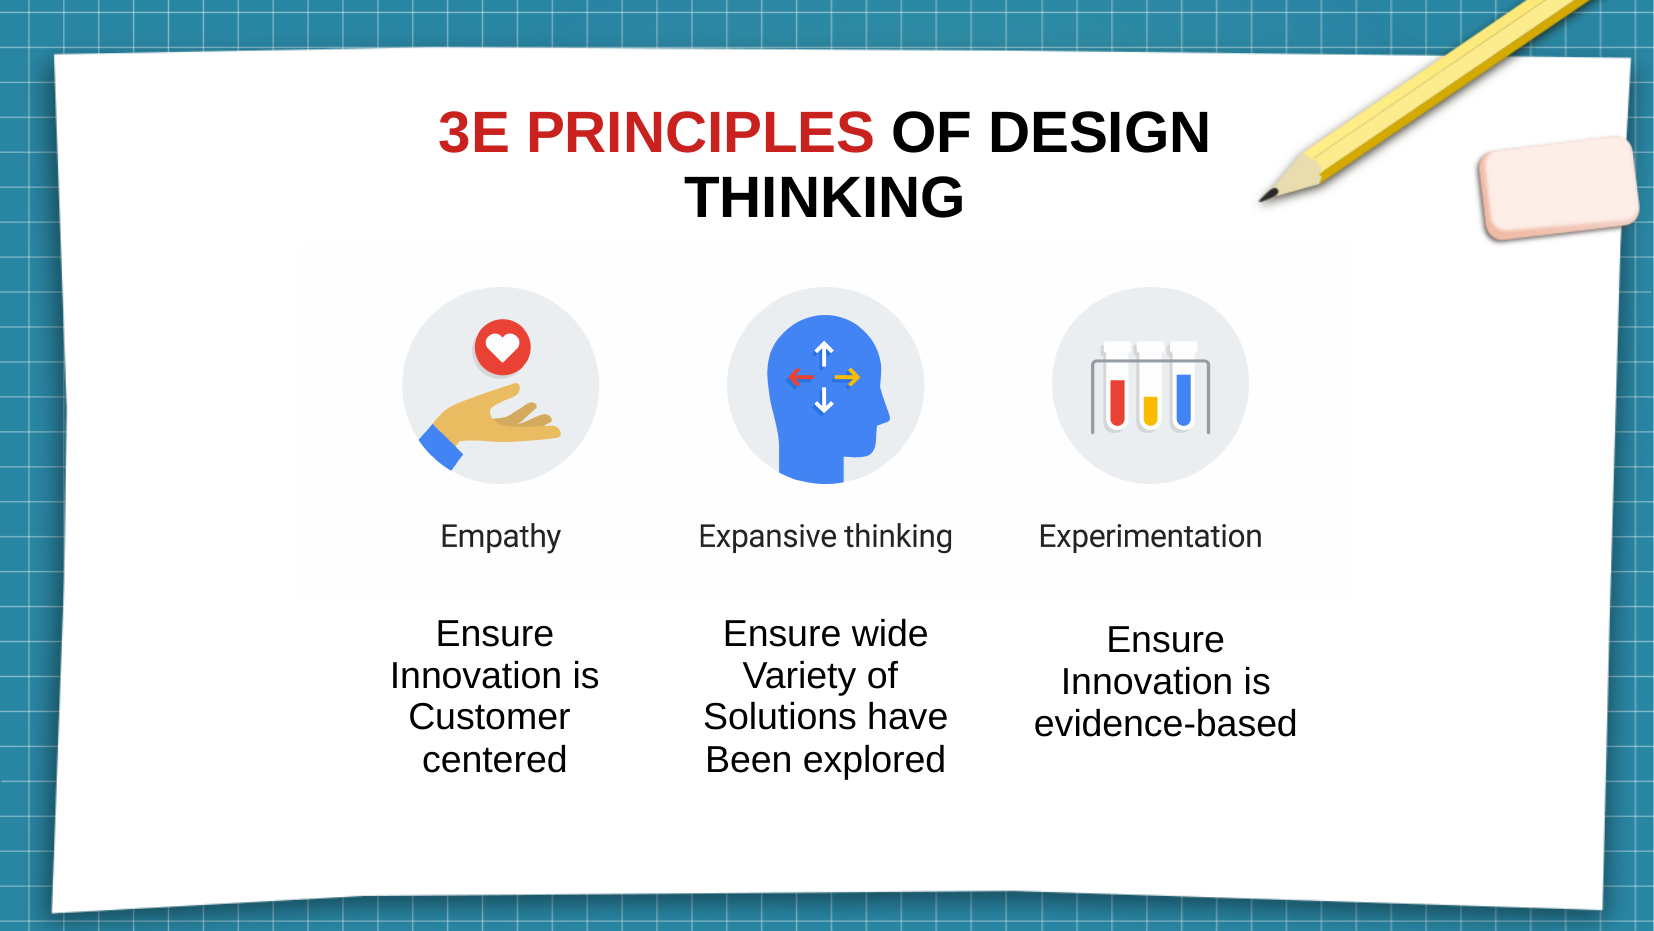

# 3E PRINCIPLES OF DESIGN THINKING
Ensure
Innovation is
Customer
centered
Ensure wide
Variety of
Solutions have
Been explored
Ensure
Innovation is
evidence-based